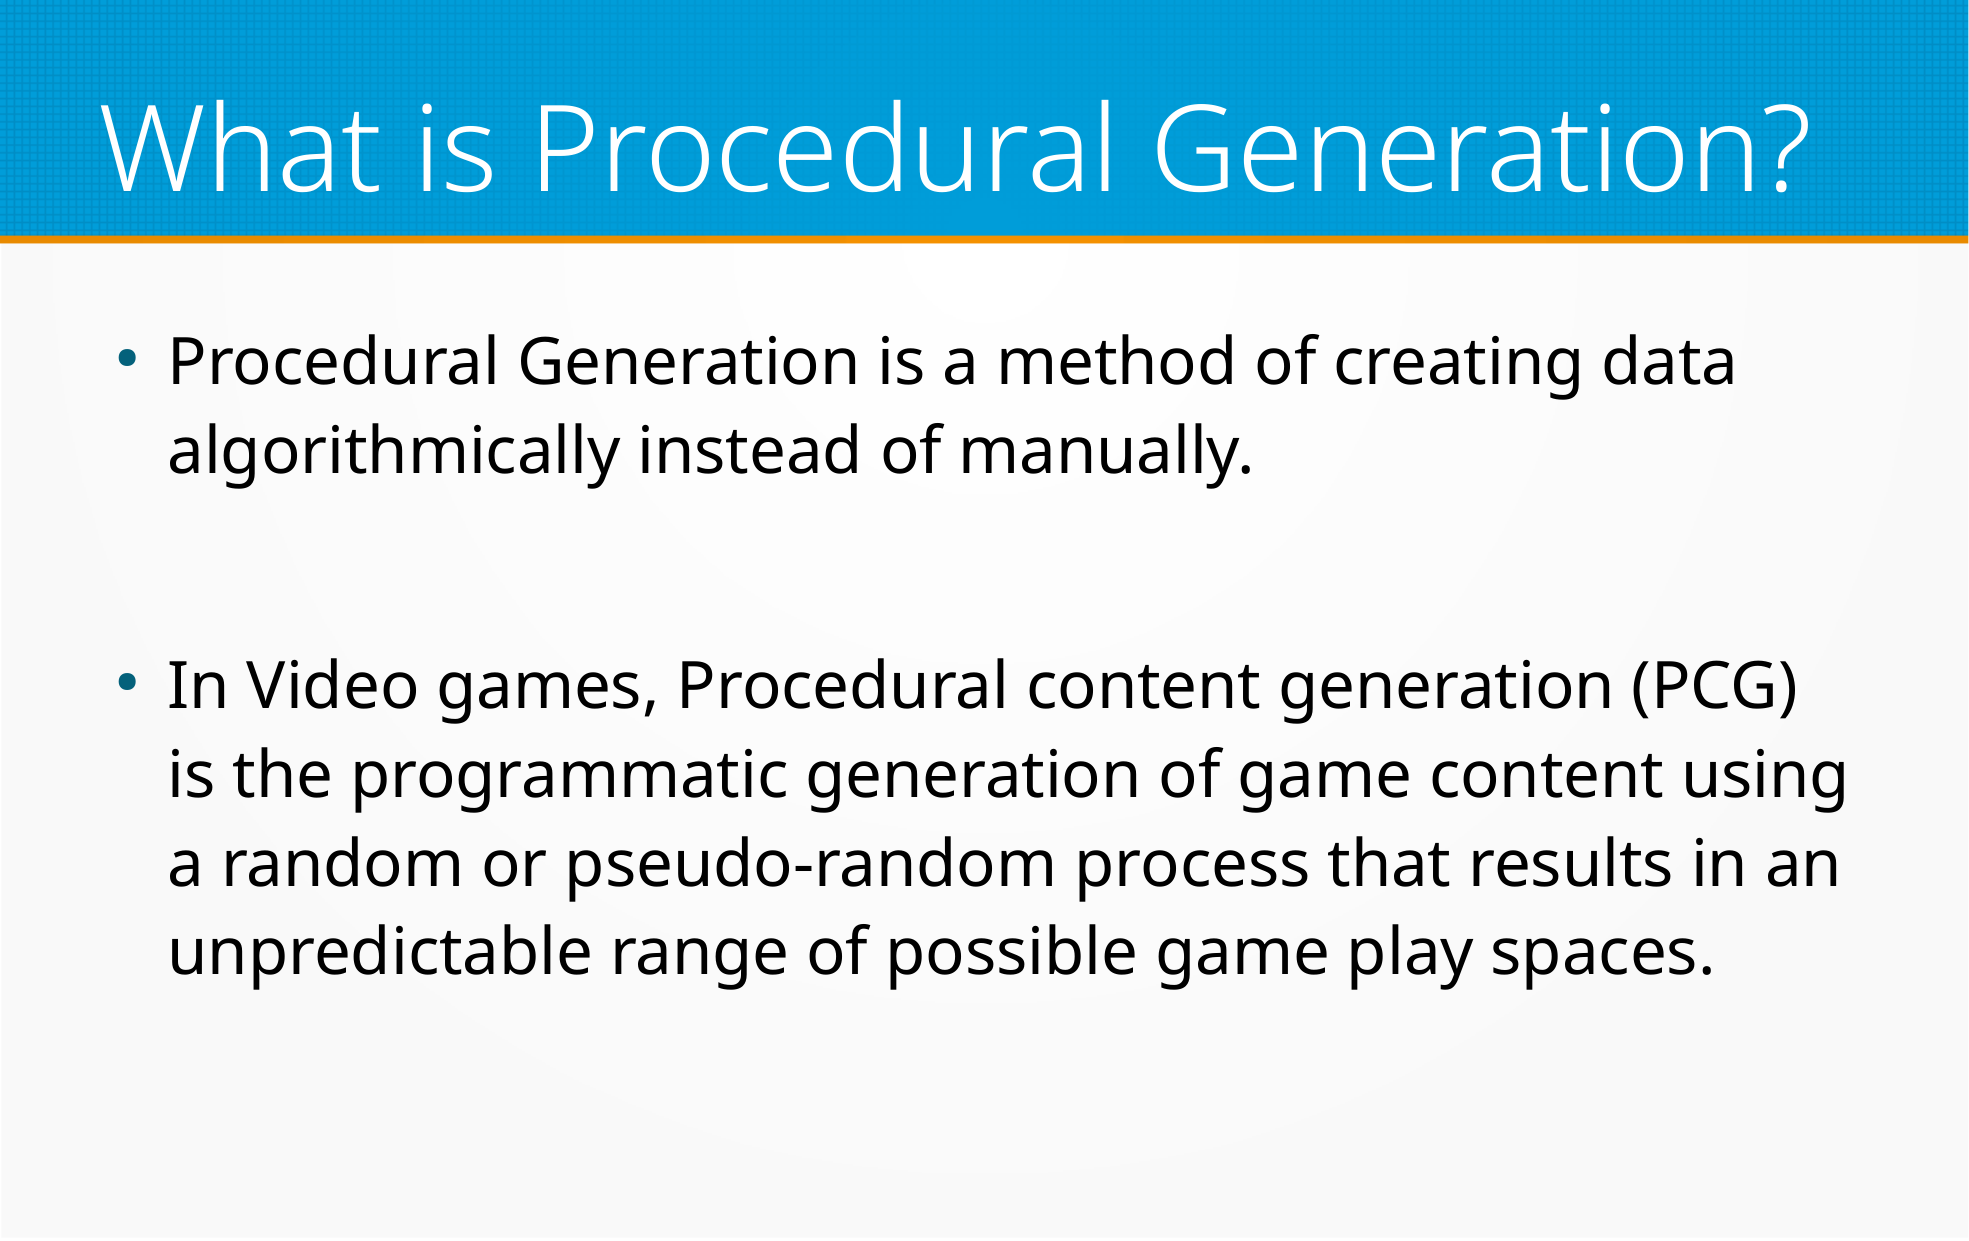

# What is Procedural Generation?
Procedural Generation is a method of creating data algorithmically instead of manually.
In Video games, Procedural content generation (PCG) is the programmatic generation of game content using a random or pseudo-random process that results in an unpredictable range of possible game play spaces.